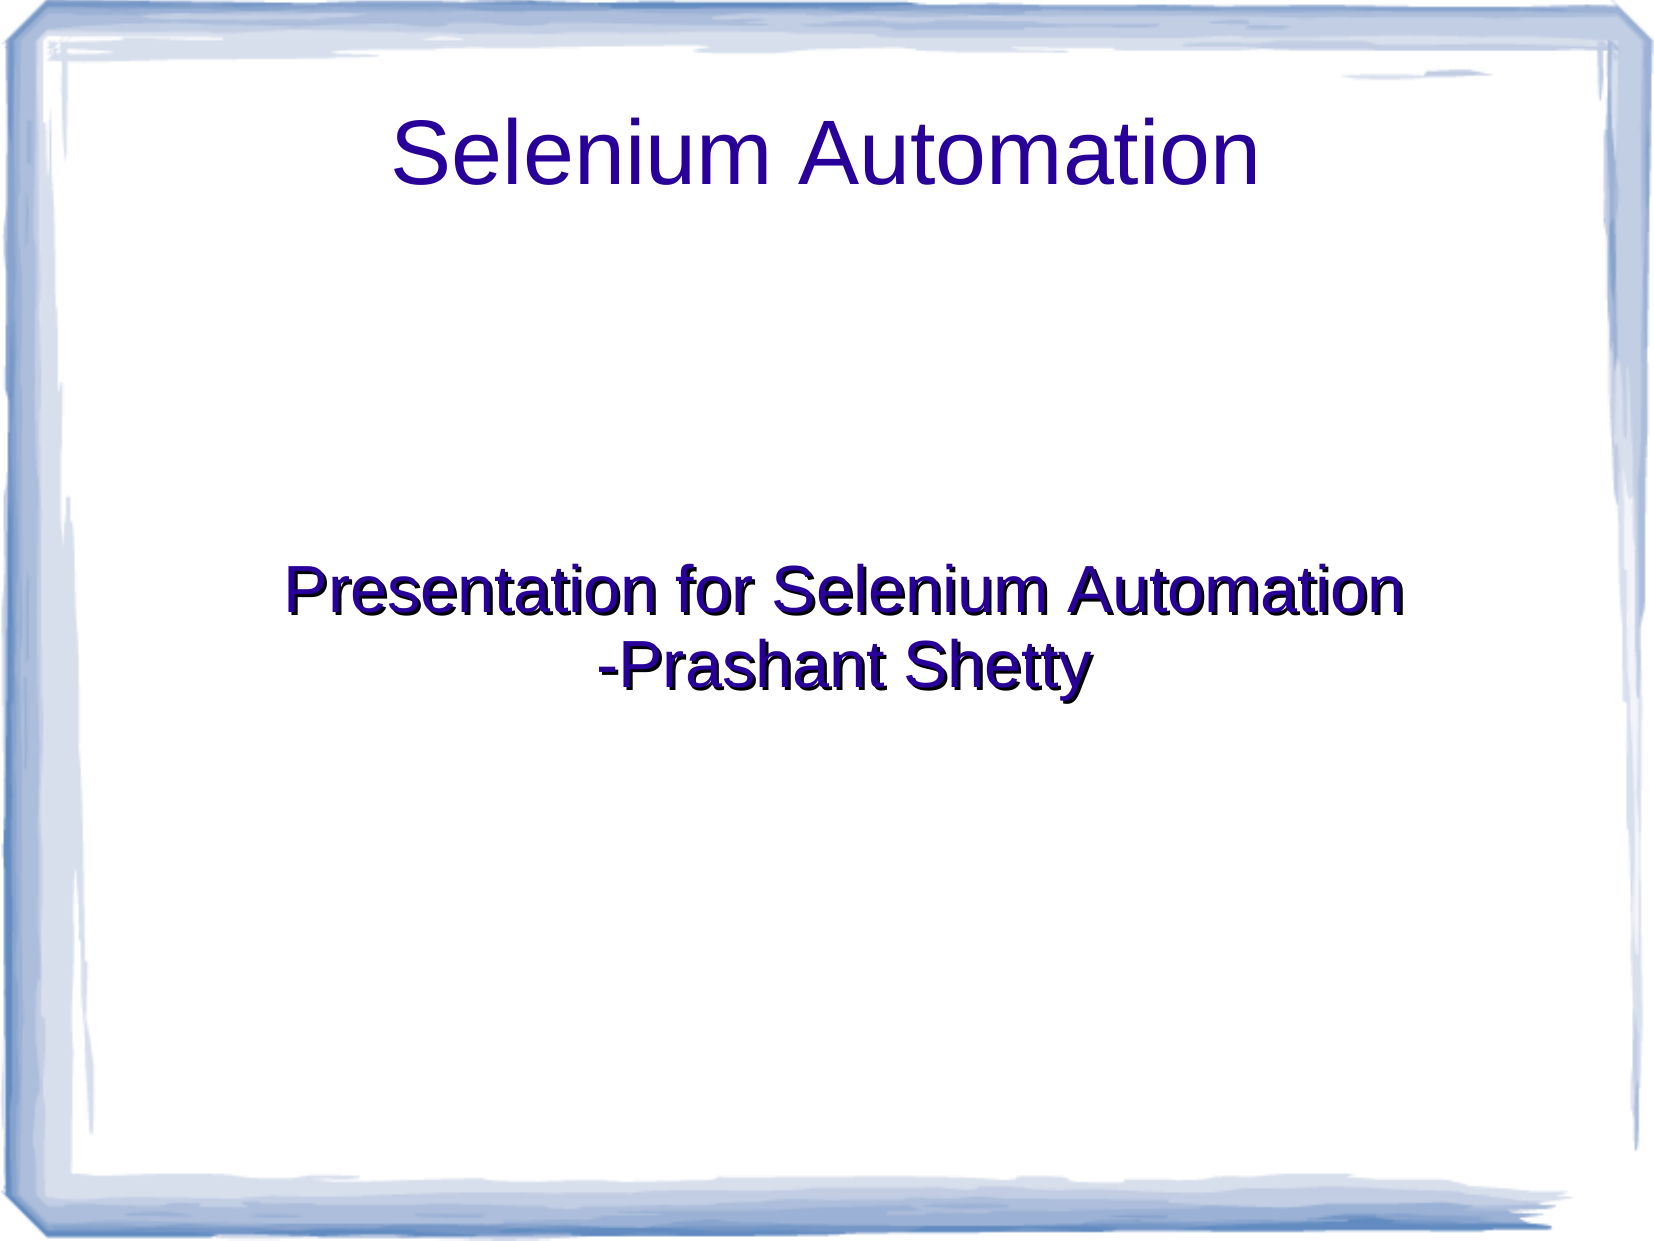

# Selenium Automation
Presentation for Selenium Automation
-Prashant Shetty